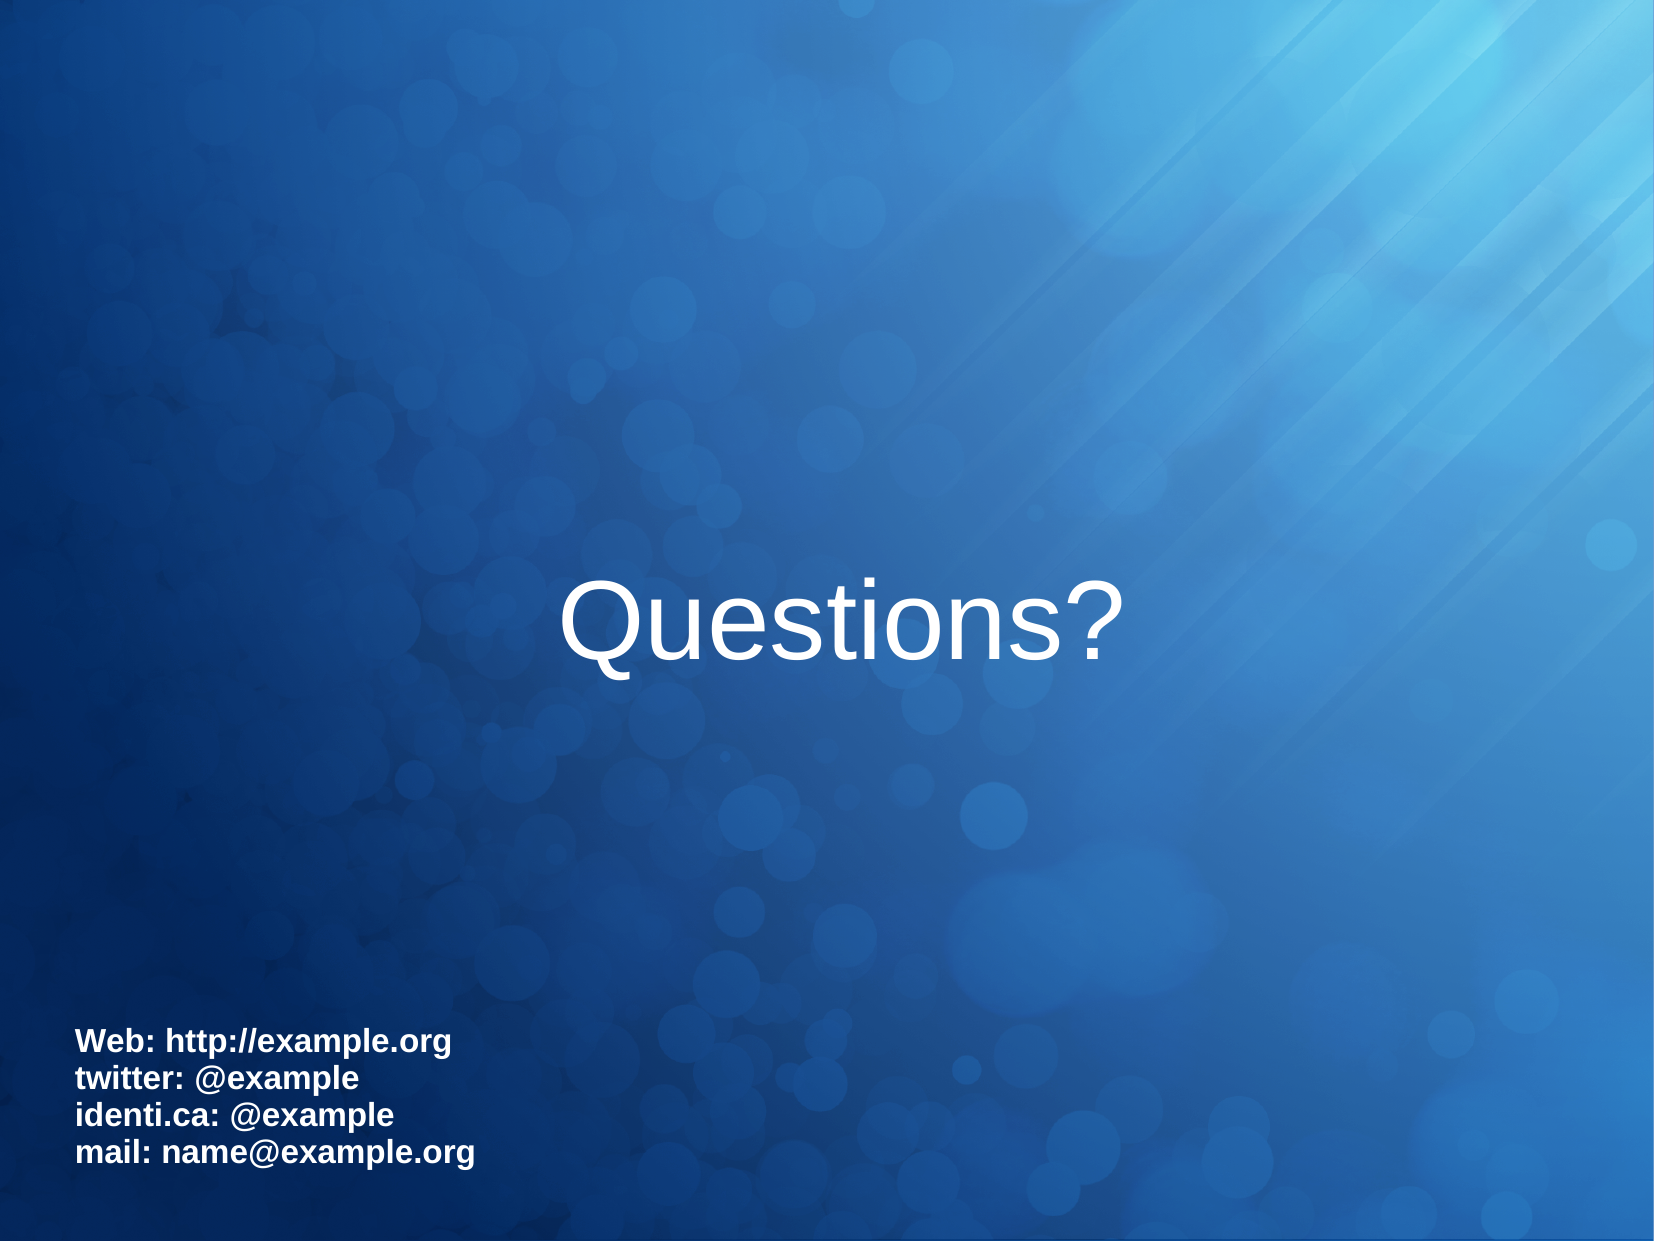

# Questions?
Web: http://example.org
twitter: @example
identi.ca: @example
mail: name@example.org